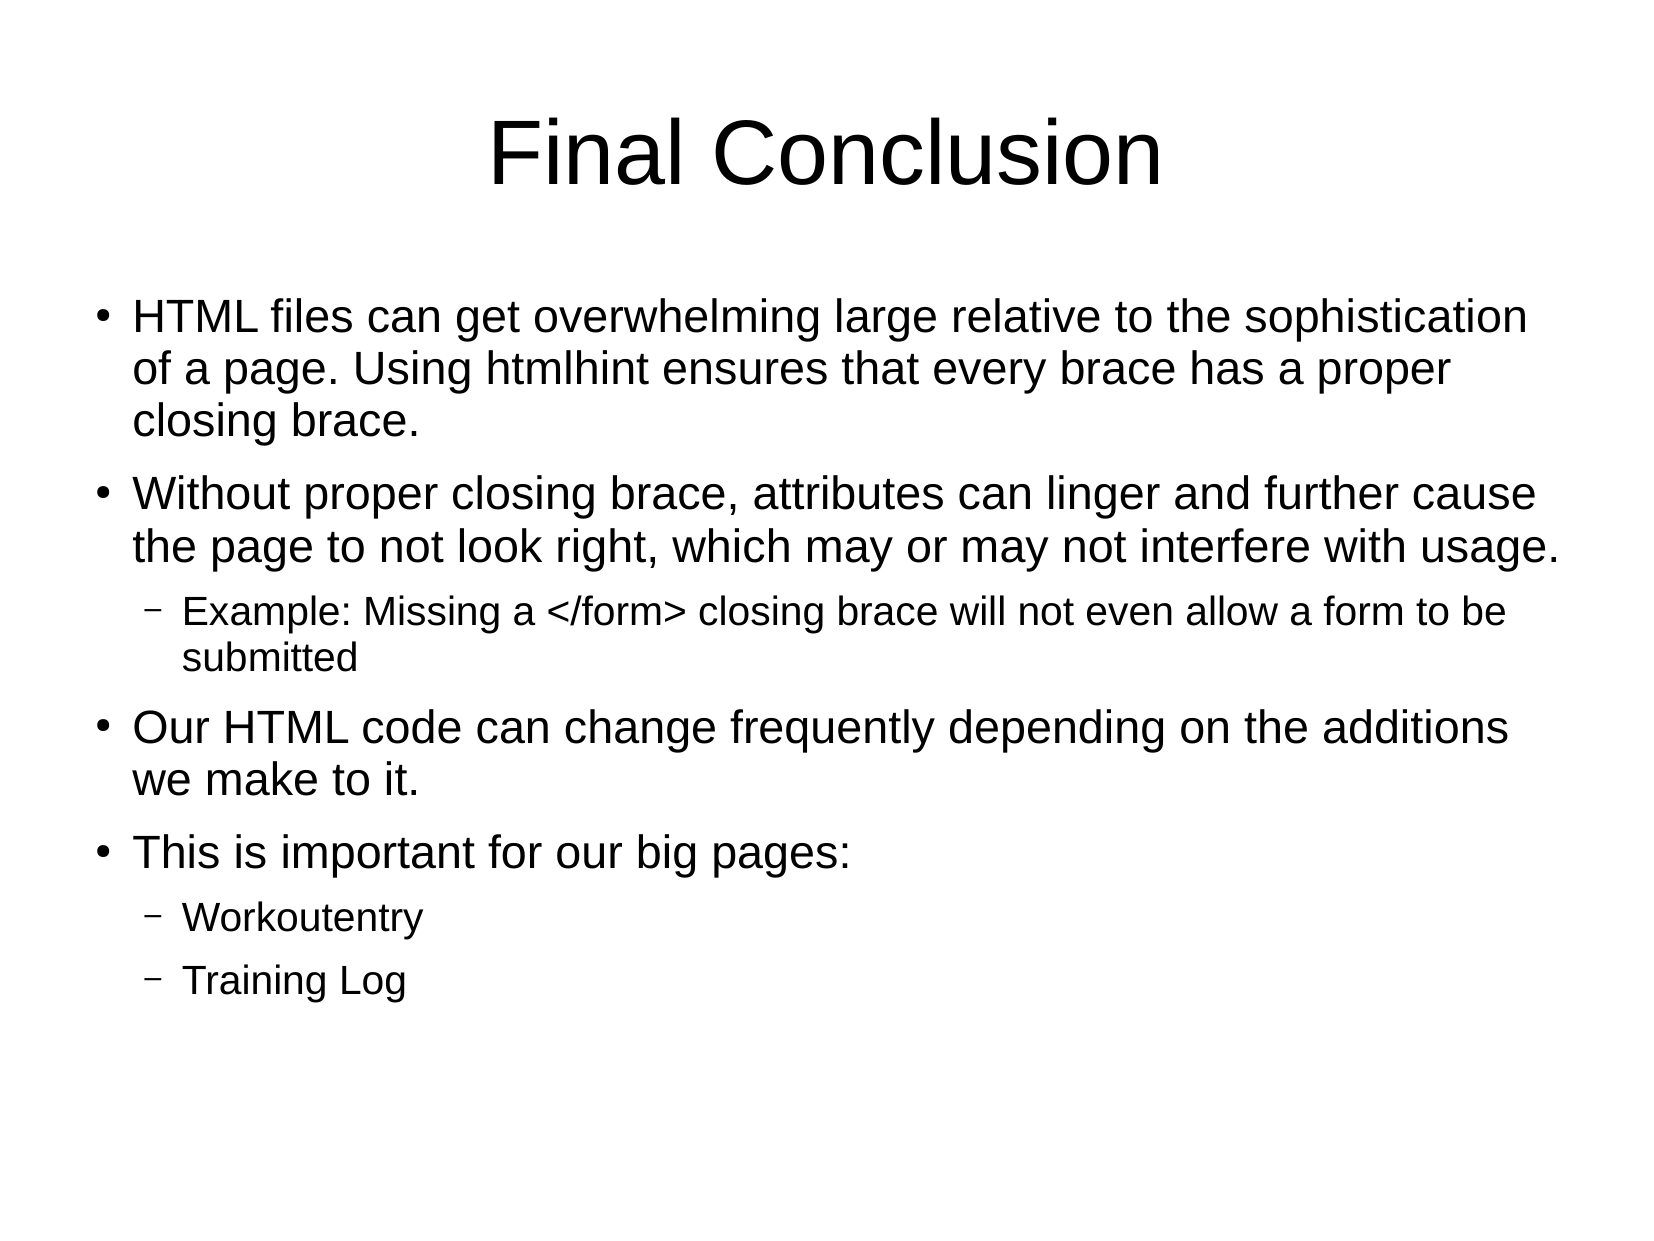

# Final Conclusion
HTML files can get overwhelming large relative to the sophistication of a page. Using htmlhint ensures that every brace has a proper closing brace.
Without proper closing brace, attributes can linger and further cause the page to not look right, which may or may not interfere with usage.
Example: Missing a </form> closing brace will not even allow a form to be submitted
Our HTML code can change frequently depending on the additions we make to it.
This is important for our big pages:
Workoutentry
Training Log